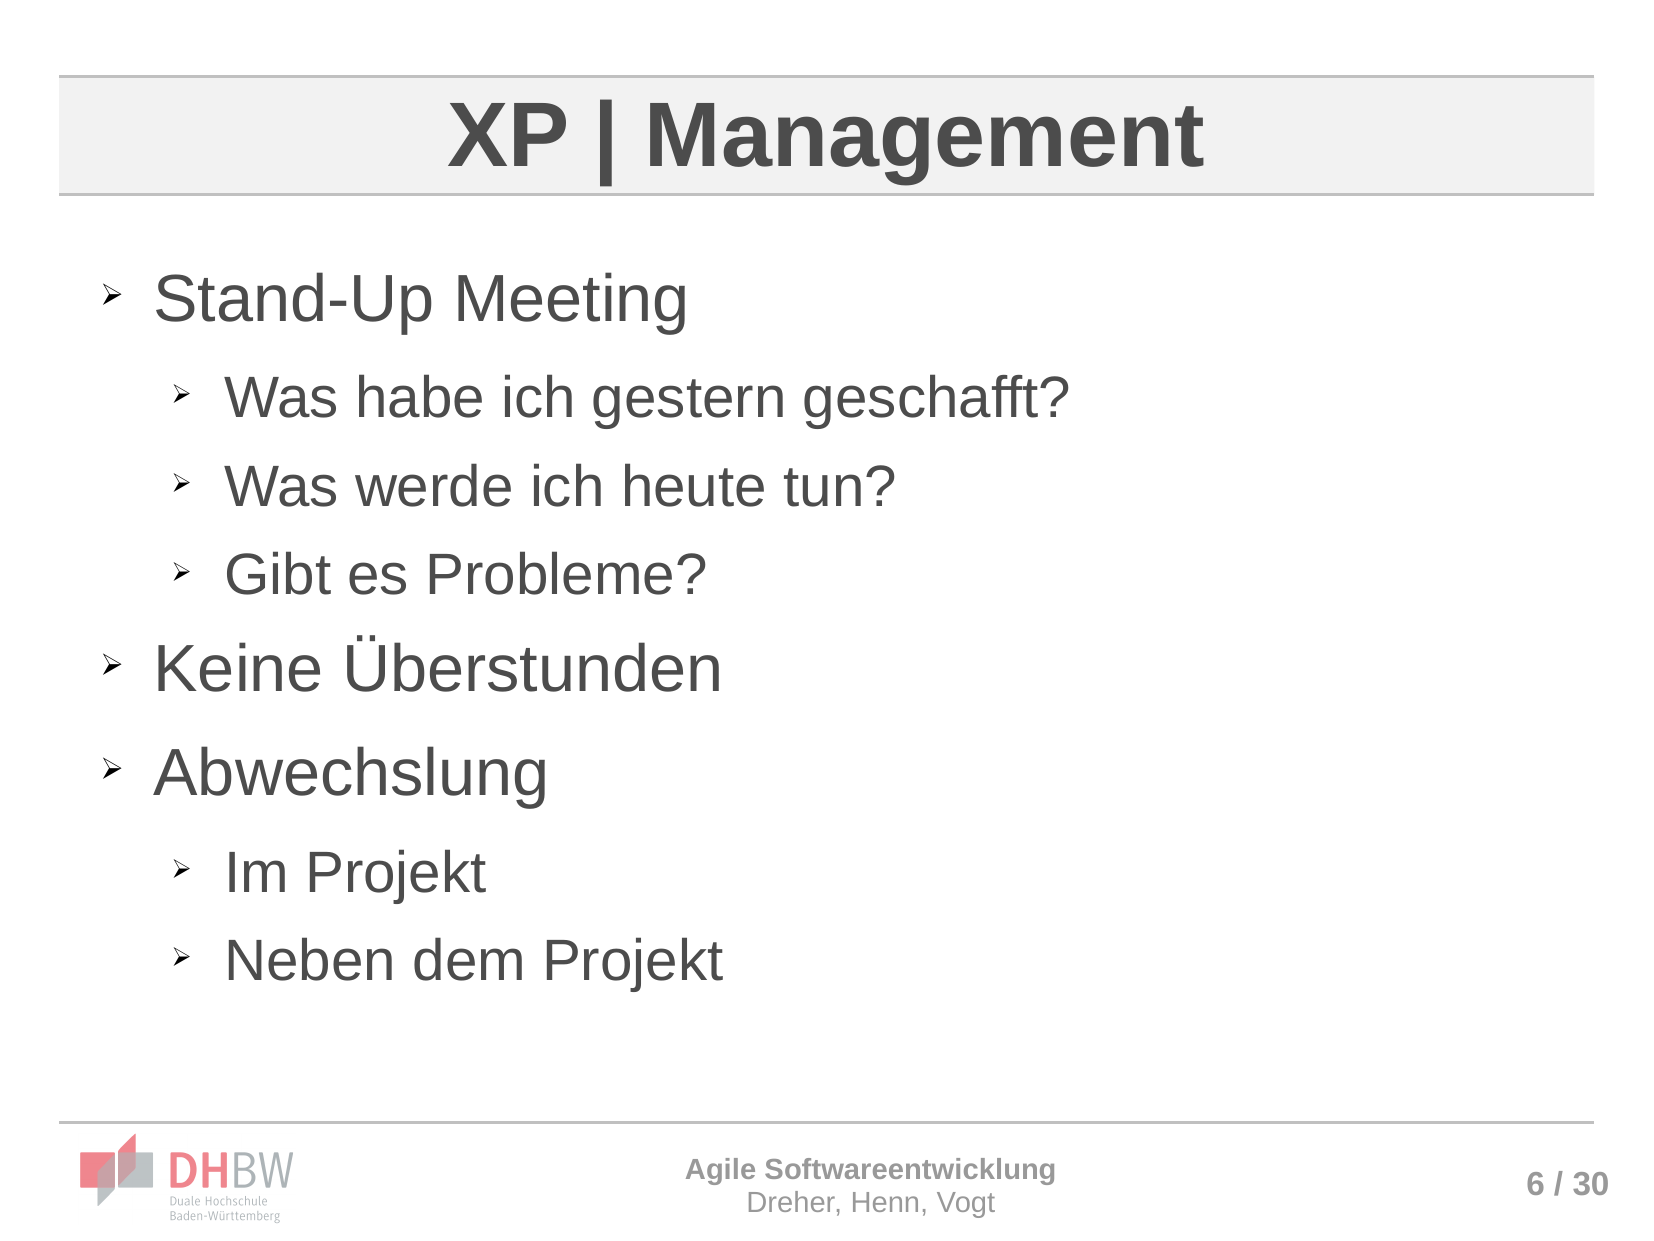

# XP | Management
Stand-Up Meeting
Was habe ich gestern geschafft?
Was werde ich heute tun?
Gibt es Probleme?
Keine Überstunden
Abwechslung
Im Projekt
Neben dem Projekt